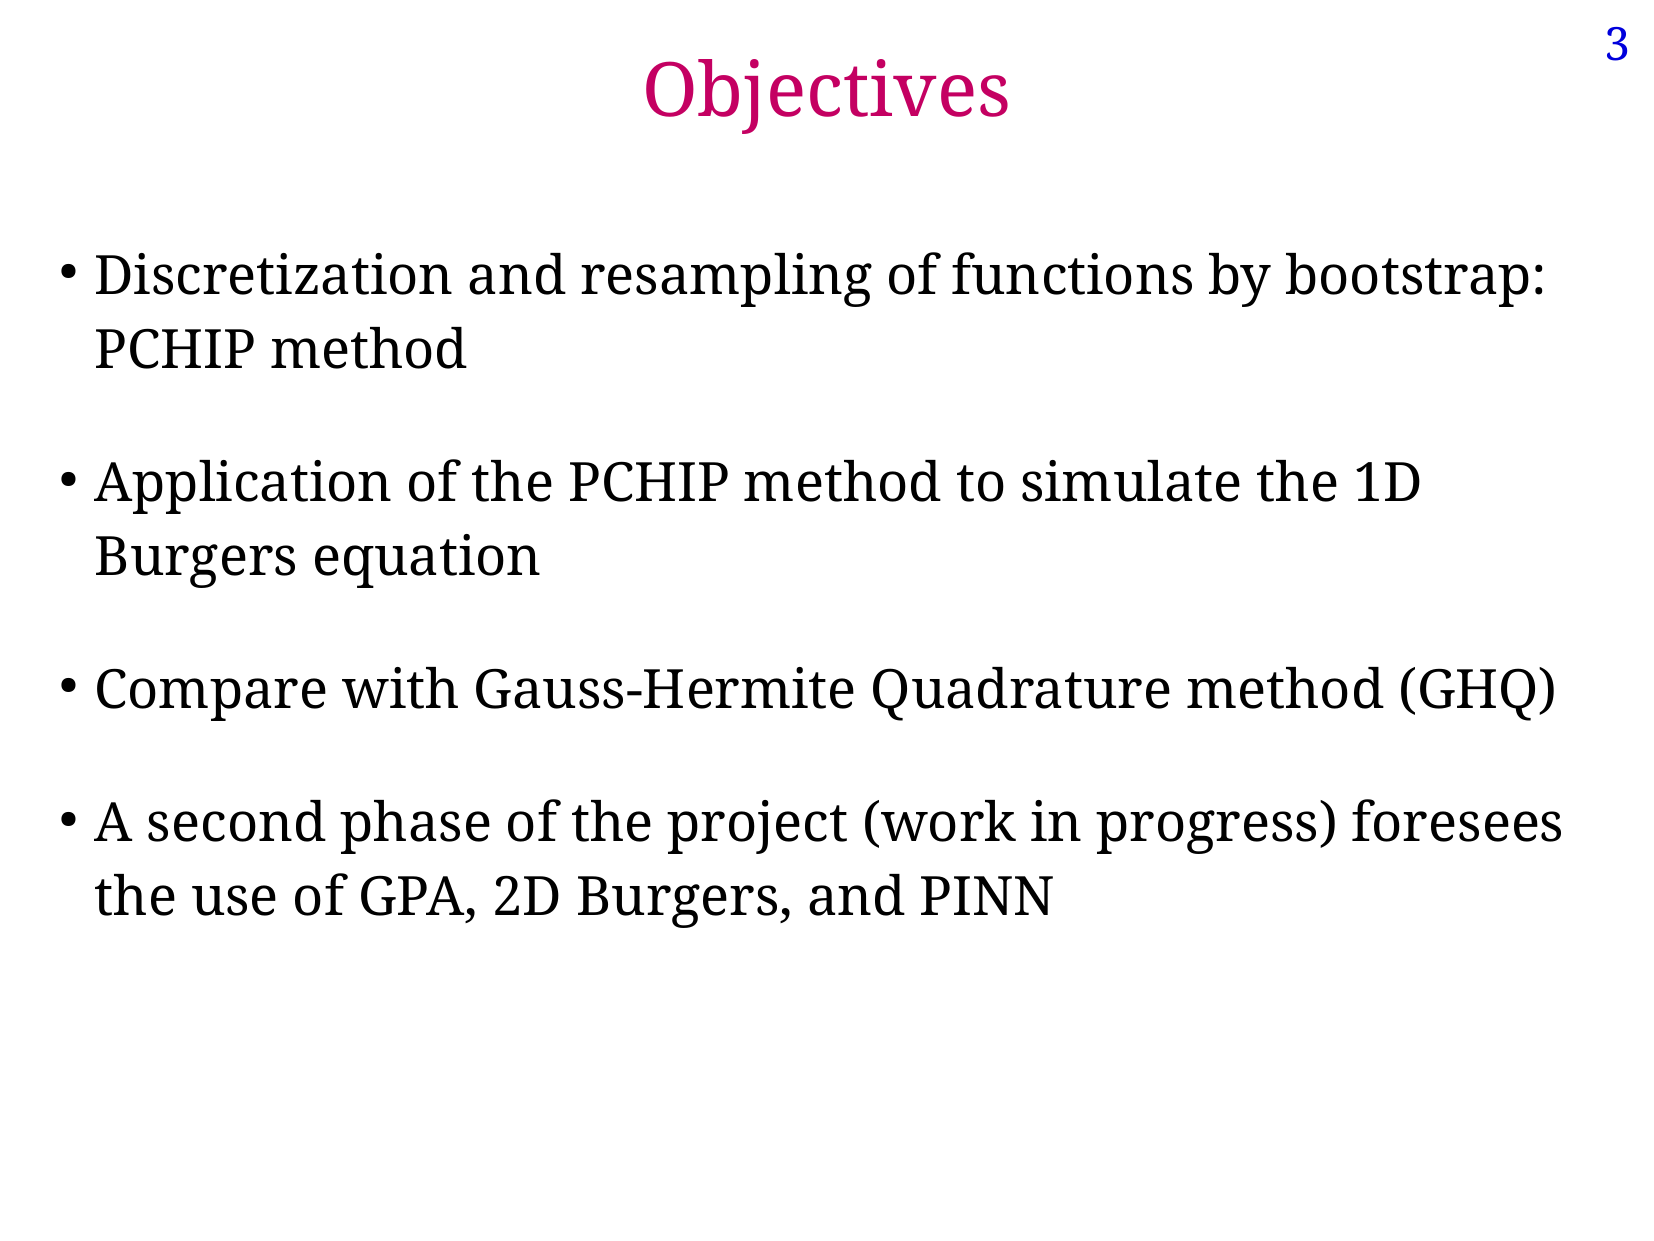

3
# Objectives
Discretization and resampling of functions by bootstrap: PCHIP method
Application of the PCHIP method to simulate the 1D Burgers equation
Compare with Gauss-Hermite Quadrature method (GHQ)
A second phase of the project (work in progress) foresees the use of GPA, 2D Burgers, and PINN